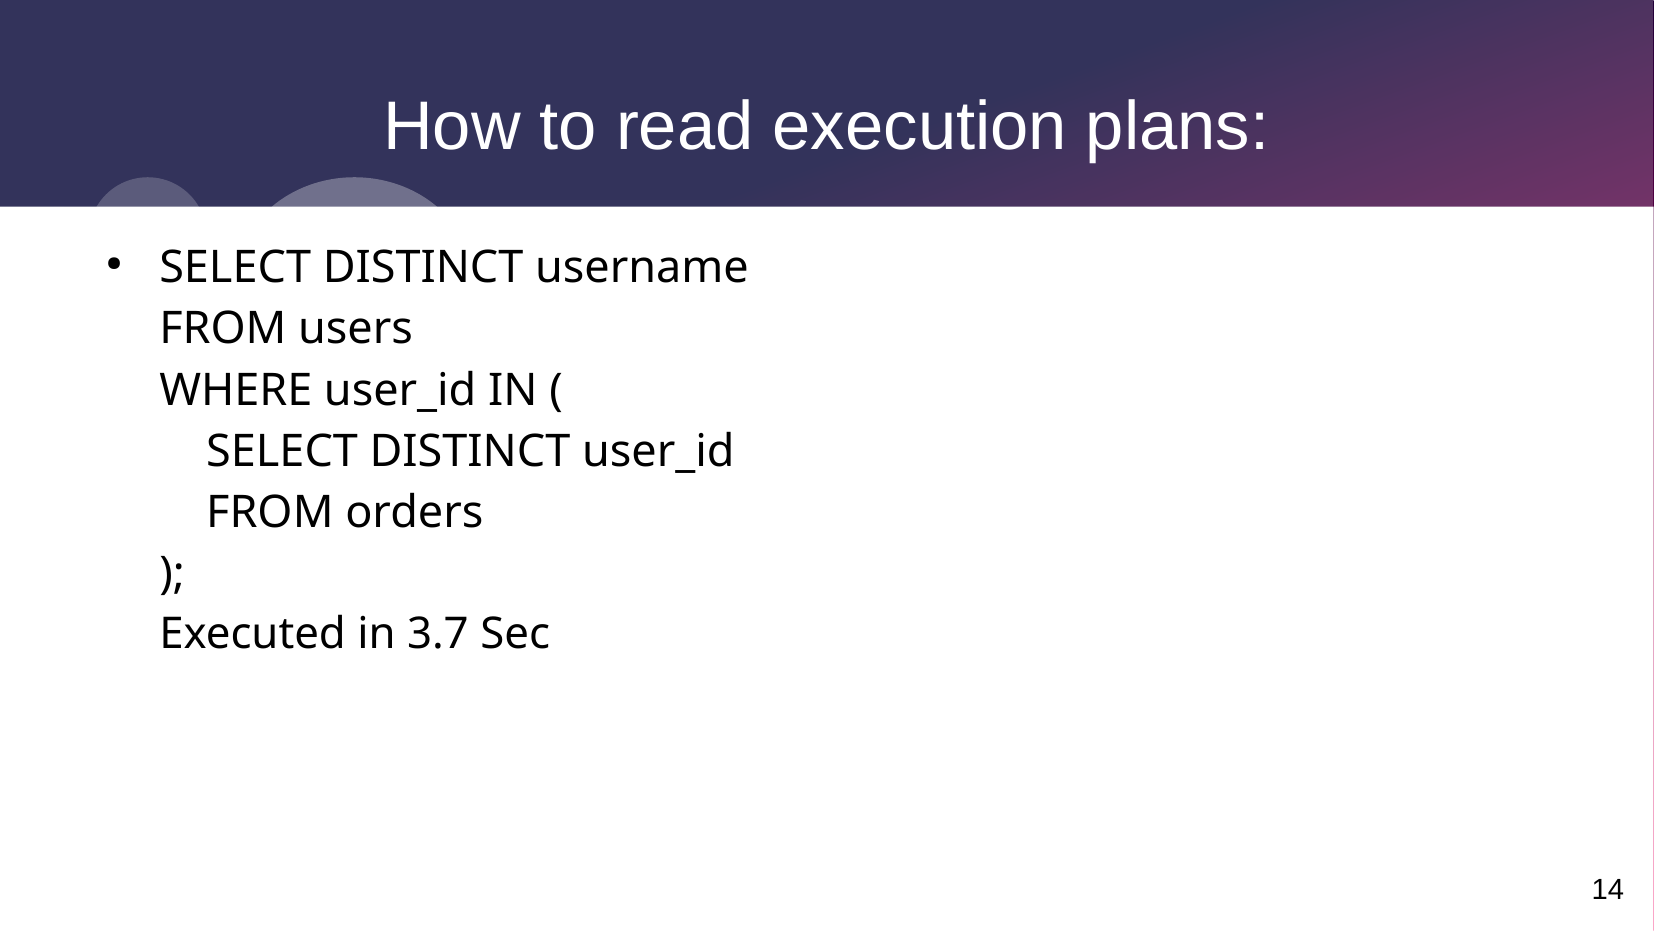

# How to read execution plans:
SELECT DISTINCT username
FROM users
WHERE user_id IN (
 SELECT DISTINCT user_id
 FROM orders
);
Executed in 3.7 Sec